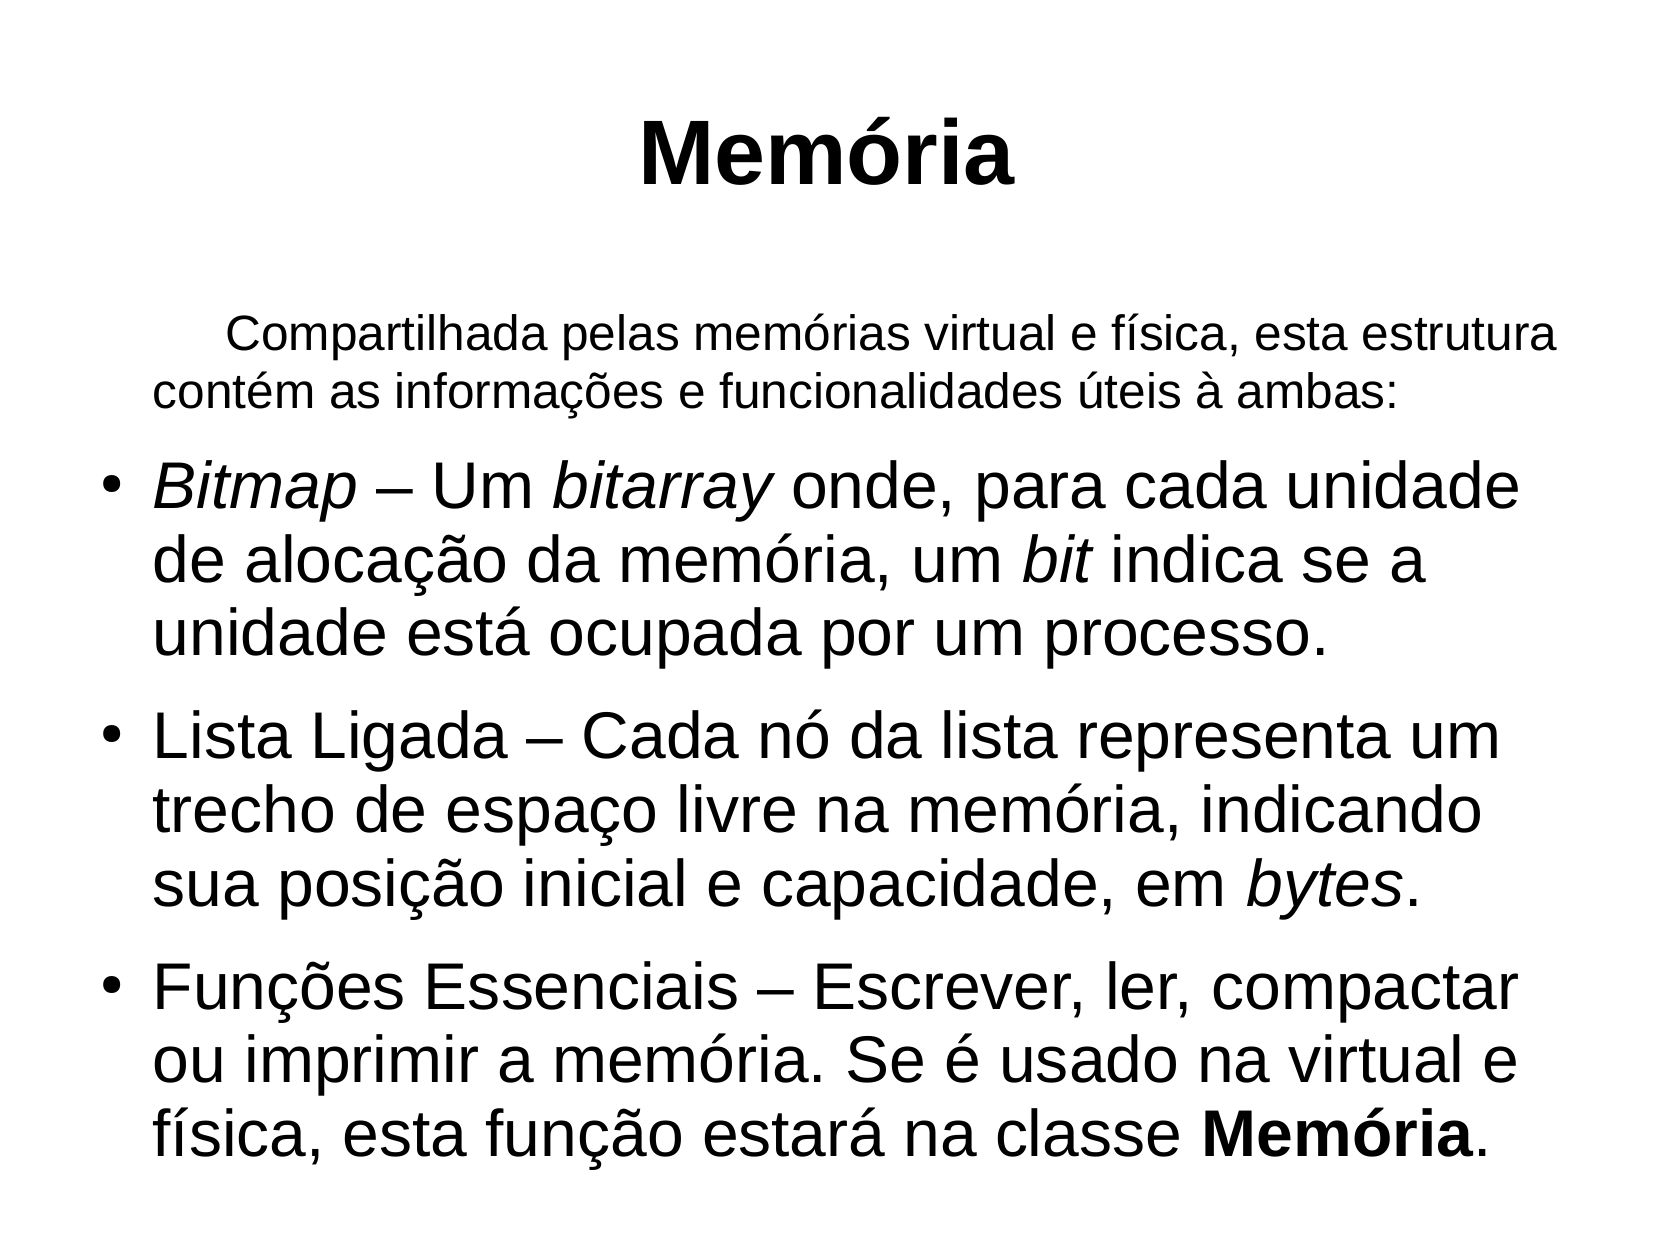

# Memória
 Compartilhada pelas memórias virtual e física, esta estrutura contém as informações e funcionalidades úteis à ambas:
Bitmap – Um bitarray onde, para cada unidade de alocação da memória, um bit indica se a unidade está ocupada por um processo.
Lista Ligada – Cada nó da lista representa um trecho de espaço livre na memória, indicando sua posição inicial e capacidade, em bytes.
Funções Essenciais – Escrever, ler, compactar ou imprimir a memória. Se é usado na virtual e física, esta função estará na classe Memória.